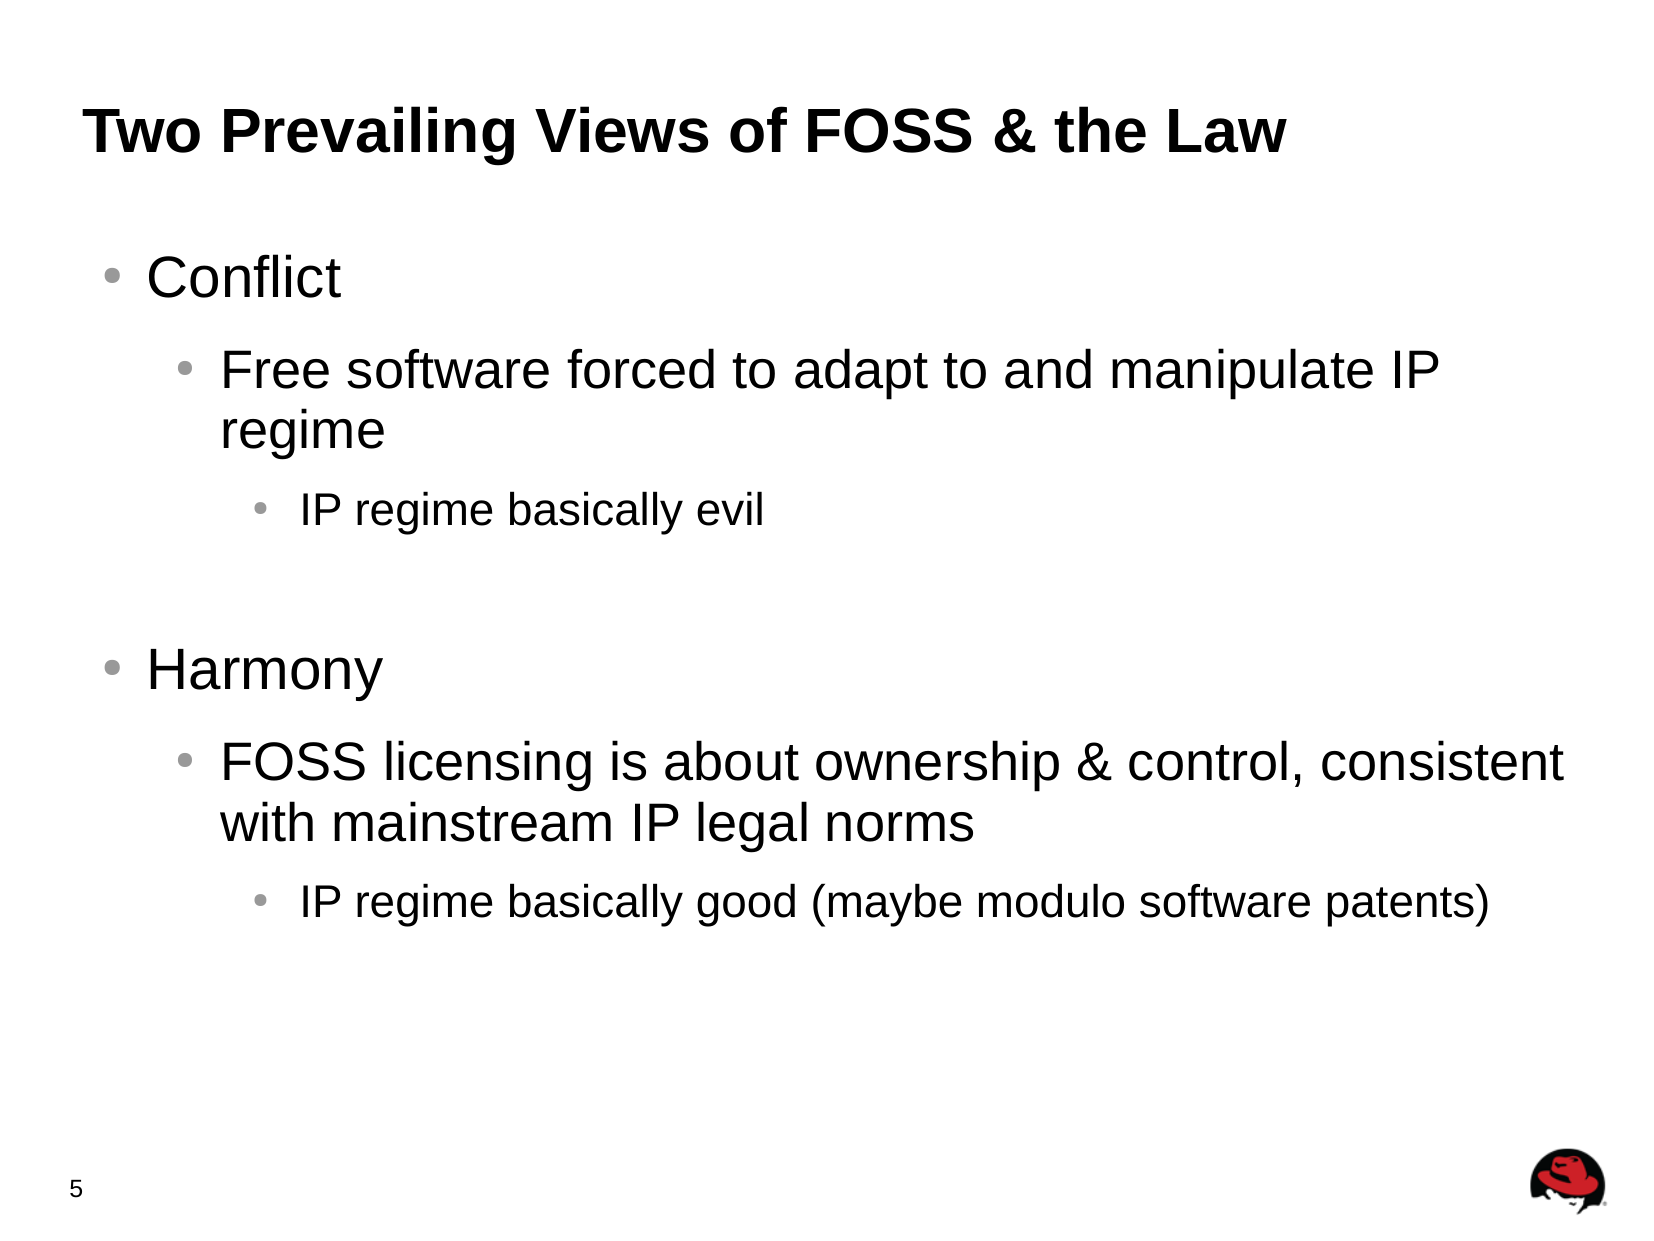

# Two Prevailing Views of FOSS & the Law
Conflict
Free software forced to adapt to and manipulate IP regime
IP regime basically evil
Harmony
FOSS licensing is about ownership & control, consistent with mainstream IP legal norms
IP regime basically good (maybe modulo software patents)